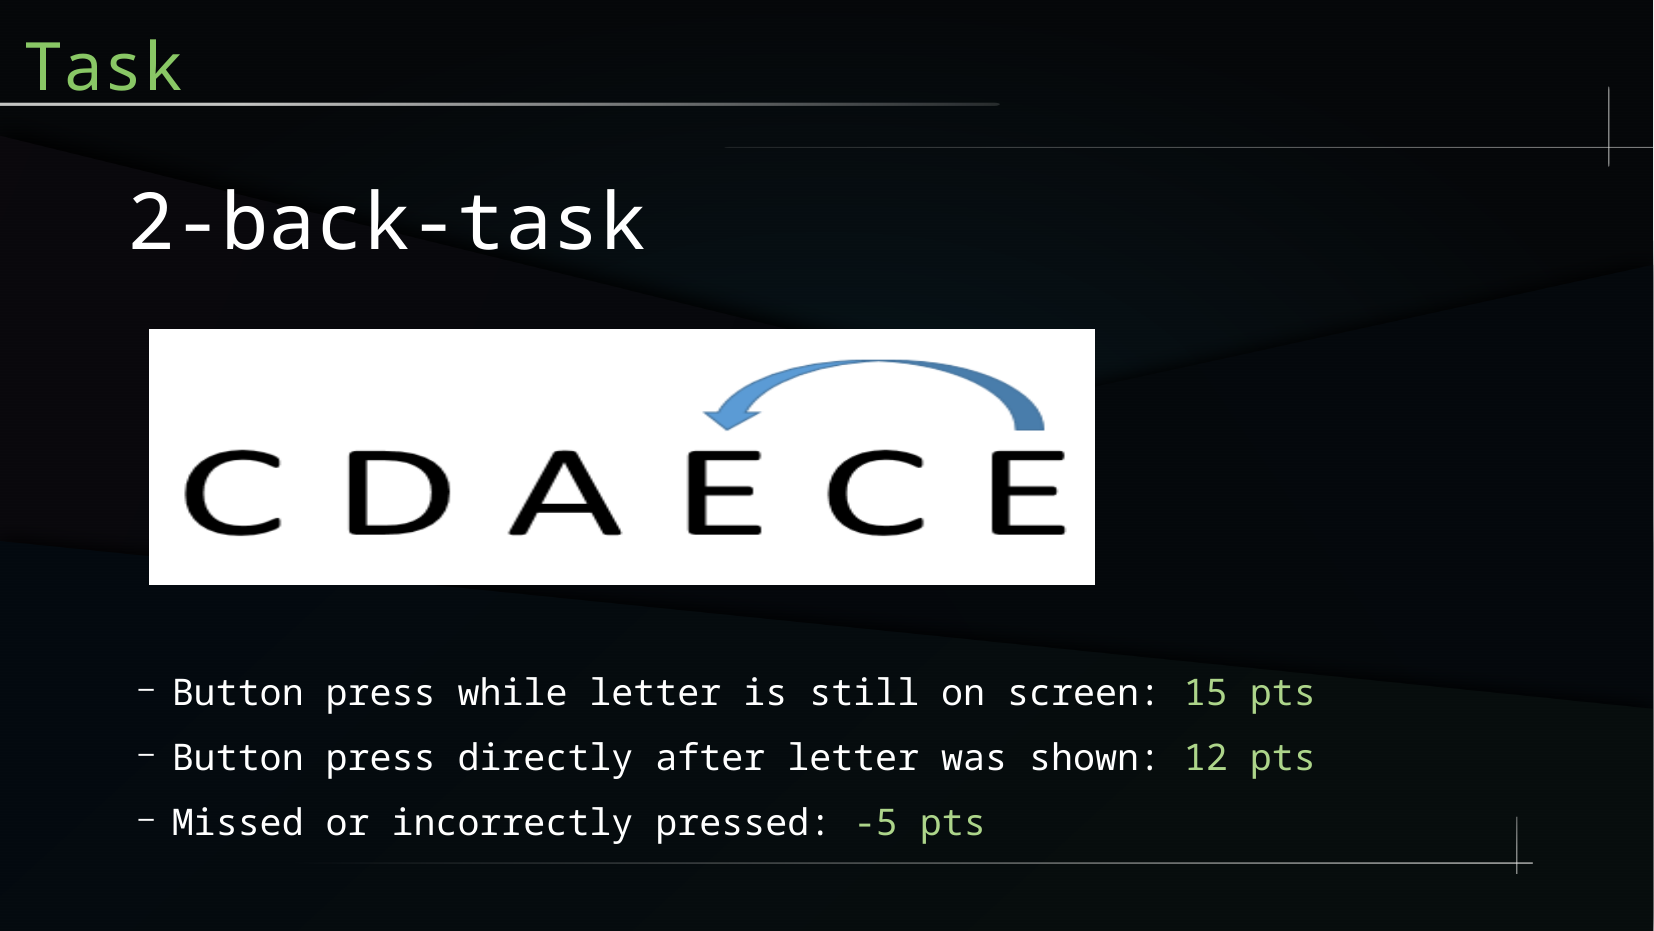

# Task
2-back-task
Button press while letter is still on screen: 15 pts
Button press directly after letter was shown: 12 pts
Missed or incorrectly pressed: -5 pts